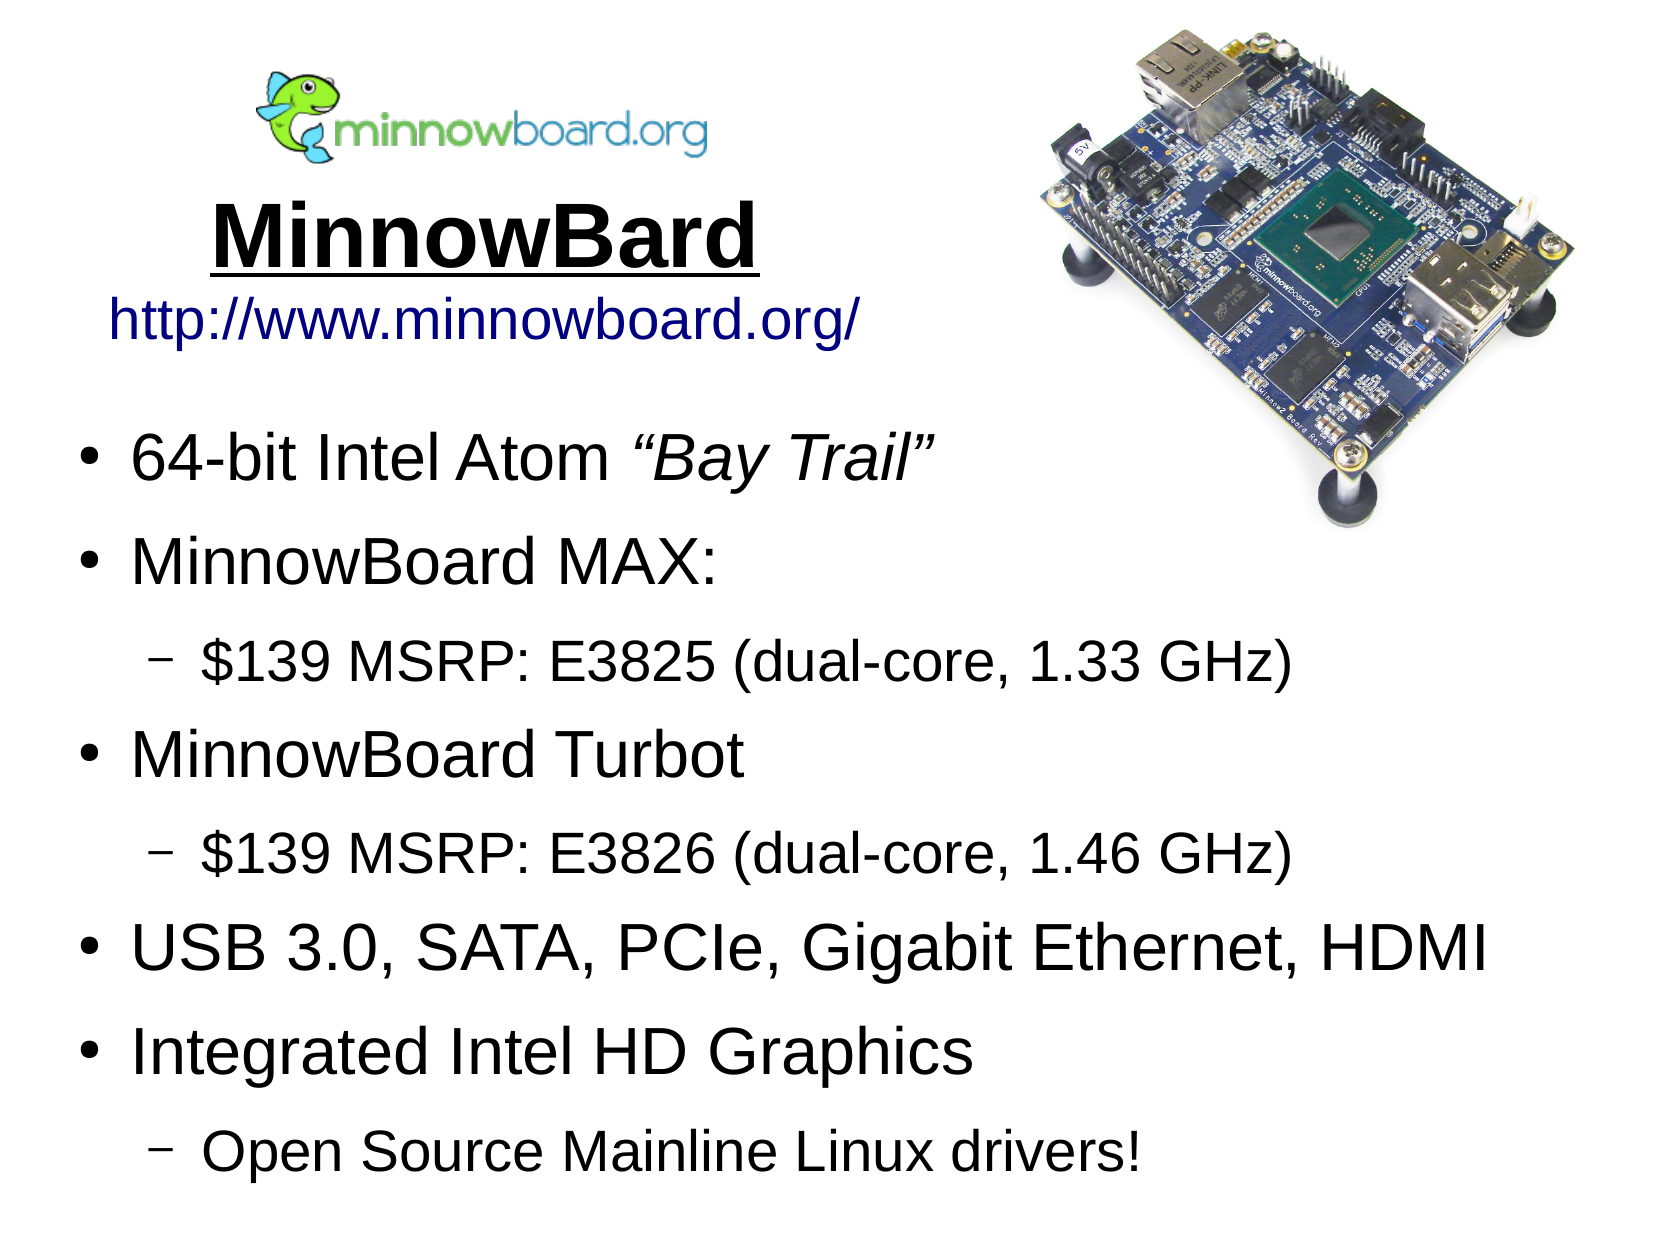

# MinnowBard http://www.minnowboard.org/
64-bit Intel Atom “Bay Trail”
MinnowBoard MAX:
$139 MSRP: E3825 (dual-core, 1.33 GHz)
MinnowBoard Turbot
$139 MSRP: E3826 (dual-core, 1.46 GHz)
USB 3.0, SATA, PCIe, Gigabit Ethernet, HDMI
Integrated Intel HD Graphics
Open Source Mainline Linux drivers!